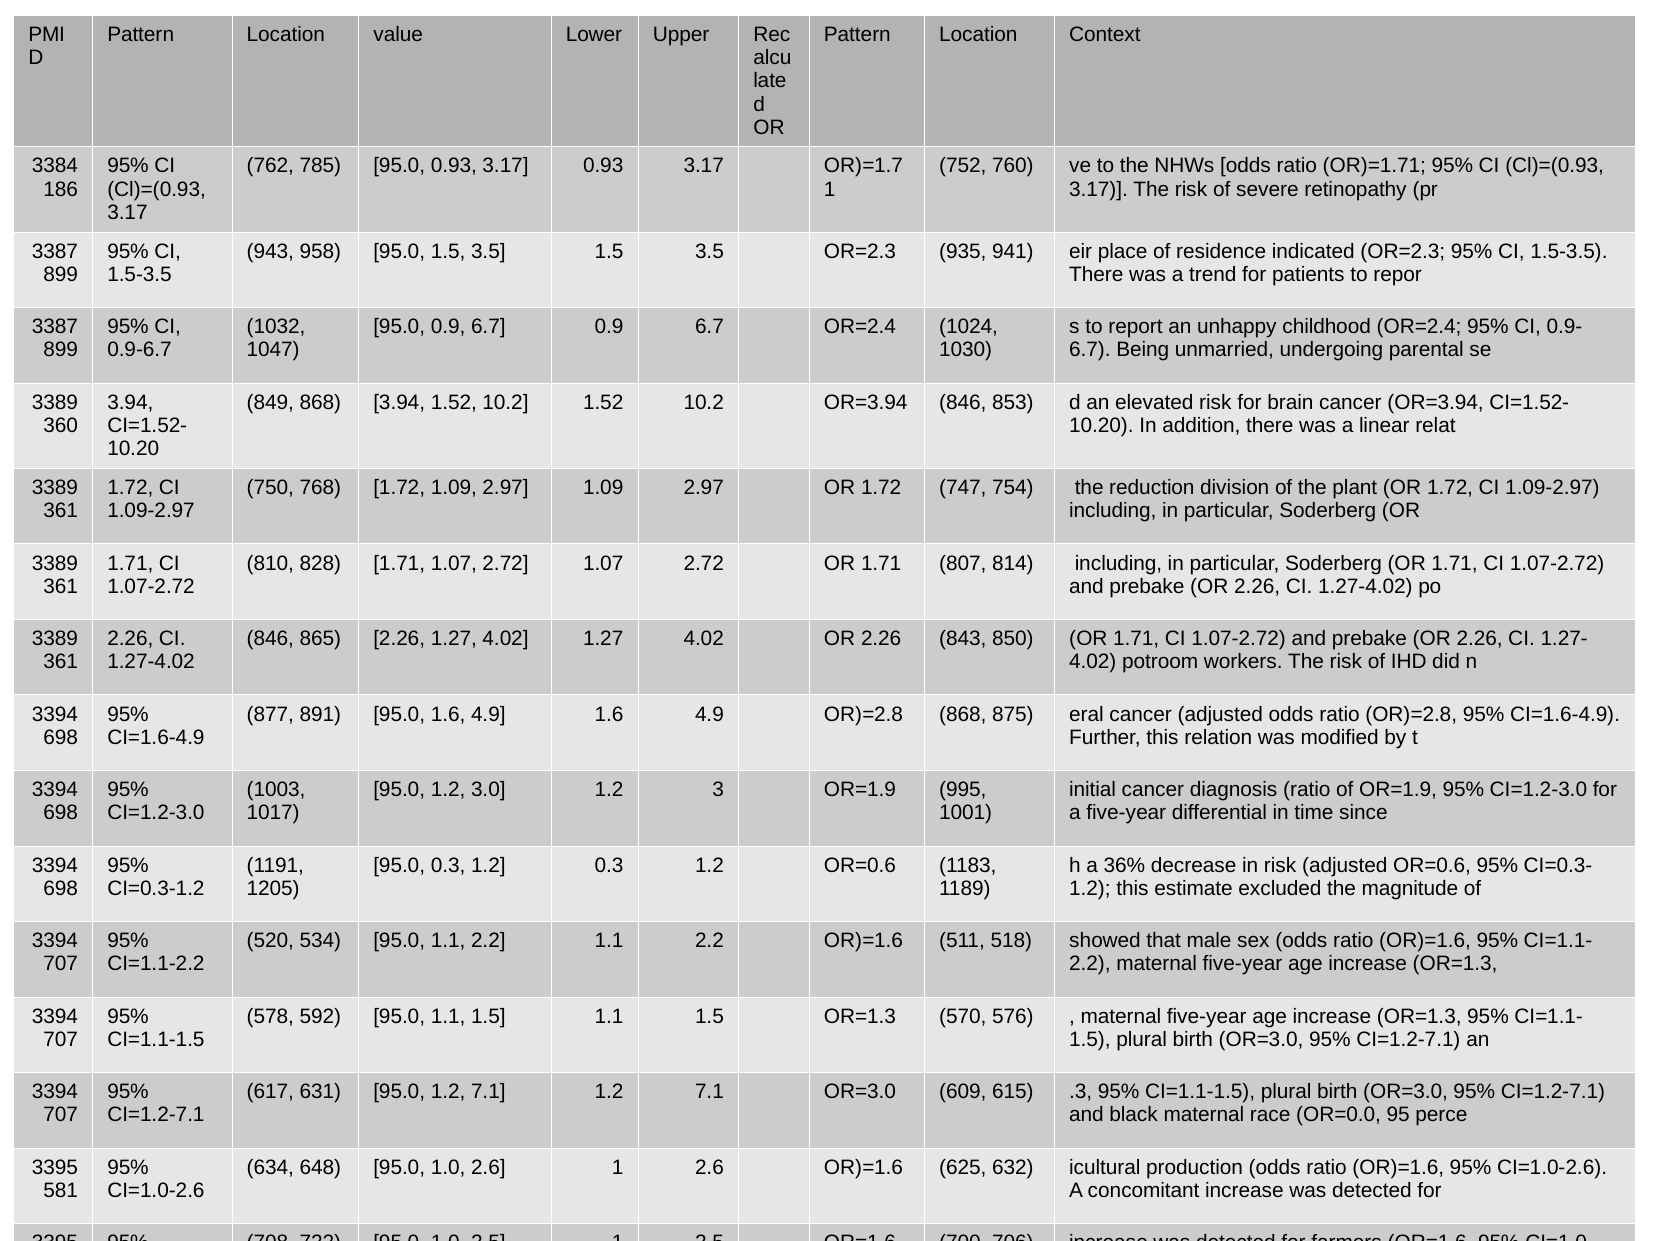

| PMID | Pattern | Location | value | Lower | Upper | Recalculated OR | Pattern | Location | Context |
| --- | --- | --- | --- | --- | --- | --- | --- | --- | --- |
| 3384186 | 95% CI (Cl)=(0.93, 3.17 | (762, 785) | [95.0, 0.93, 3.17] | 0.93 | 3.17 | | OR)=1.71 | (752, 760) | ve to the NHWs [odds ratio (OR)=1.71; 95% CI (Cl)=(0.93, 3.17)]. The risk of severe retinopathy (pr |
| 3387899 | 95% CI, 1.5-3.5 | (943, 958) | [95.0, 1.5, 3.5] | 1.5 | 3.5 | | OR=2.3 | (935, 941) | eir place of residence indicated (OR=2.3; 95% CI, 1.5-3.5). There was a trend for patients to repor |
| 3387899 | 95% CI, 0.9-6.7 | (1032, 1047) | [95.0, 0.9, 6.7] | 0.9 | 6.7 | | OR=2.4 | (1024, 1030) | s to report an unhappy childhood (OR=2.4; 95% CI, 0.9-6.7). Being unmarried, undergoing parental se |
| 3389360 | 3.94, CI=1.52-10.20 | (849, 868) | [3.94, 1.52, 10.2] | 1.52 | 10.2 | | OR=3.94 | (846, 853) | d an elevated risk for brain cancer (OR=3.94, CI=1.52-10.20). In addition, there was a linear relat |
| 3389361 | 1.72, CI 1.09-2.97 | (750, 768) | [1.72, 1.09, 2.97] | 1.09 | 2.97 | | OR 1.72 | (747, 754) | the reduction division of the plant (OR 1.72, CI 1.09-2.97) including, in particular, Soderberg (OR |
| 3389361 | 1.71, CI 1.07-2.72 | (810, 828) | [1.71, 1.07, 2.72] | 1.07 | 2.72 | | OR 1.71 | (807, 814) | including, in particular, Soderberg (OR 1.71, CI 1.07-2.72) and prebake (OR 2.26, CI. 1.27-4.02) po |
| 3389361 | 2.26, CI. 1.27-4.02 | (846, 865) | [2.26, 1.27, 4.02] | 1.27 | 4.02 | | OR 2.26 | (843, 850) | (OR 1.71, CI 1.07-2.72) and prebake (OR 2.26, CI. 1.27-4.02) potroom workers. The risk of IHD did n |
| 3394698 | 95% CI=1.6-4.9 | (877, 891) | [95.0, 1.6, 4.9] | 1.6 | 4.9 | | OR)=2.8 | (868, 875) | eral cancer (adjusted odds ratio (OR)=2.8, 95% CI=1.6-4.9). Further, this relation was modified by t |
| 3394698 | 95% CI=1.2-3.0 | (1003, 1017) | [95.0, 1.2, 3.0] | 1.2 | 3 | | OR=1.9 | (995, 1001) | initial cancer diagnosis (ratio of OR=1.9, 95% CI=1.2-3.0 for a five-year differential in time since |
| 3394698 | 95% CI=0.3-1.2 | (1191, 1205) | [95.0, 0.3, 1.2] | 0.3 | 1.2 | | OR=0.6 | (1183, 1189) | h a 36% decrease in risk (adjusted OR=0.6, 95% CI=0.3-1.2); this estimate excluded the magnitude of |
| 3394707 | 95% CI=1.1-2.2 | (520, 534) | [95.0, 1.1, 2.2] | 1.1 | 2.2 | | OR)=1.6 | (511, 518) | showed that male sex (odds ratio (OR)=1.6, 95% CI=1.1-2.2), maternal five-year age increase (OR=1.3, |
| 3394707 | 95% CI=1.1-1.5 | (578, 592) | [95.0, 1.1, 1.5] | 1.1 | 1.5 | | OR=1.3 | (570, 576) | , maternal five-year age increase (OR=1.3, 95% CI=1.1-1.5), plural birth (OR=3.0, 95% CI=1.2-7.1) an |
| 3394707 | 95% CI=1.2-7.1 | (617, 631) | [95.0, 1.2, 7.1] | 1.2 | 7.1 | | OR=3.0 | (609, 615) | .3, 95% CI=1.1-1.5), plural birth (OR=3.0, 95% CI=1.2-7.1) and black maternal race (OR=0.0, 95 perce |
| 3395581 | 95% CI=1.0-2.6 | (634, 648) | [95.0, 1.0, 2.6] | 1 | 2.6 | | OR)=1.6 | (625, 632) | icultural production (odds ratio (OR)=1.6, 95% CI=1.0-2.6). A concomitant increase was detected for |
| 3395581 | 95% CI=1.0-2.5 | (708, 722) | [95.0, 1.0, 2.5] | 1 | 2.5 | | OR=1.6 | (700, 706) | increase was detected for farmers (OR=1.6, 95% CI=1.0-2.5) when 35 major occupational titles were ex |
| 21358884 | 95% CI 11.2 to 161.7 | (1435, 1455) | [95.0, 11.2, 161.7] | 11.2 | 161.7 | | OR 36.9 | (1426, 1433) | atment group (four of 43 [9%]; OR 36.9; 95% CI 11.2 to 161.7; P<0.000001). The mean observed duratio |
| 21358884 | 95% CI 0.18 to 0.78 | (1942, 1961) | [95.0, 0.18, 0.78] | 0.18 | 0.78 | | OR 0.38 | (1933, 1940) | 9 [18%] versus 37 of 98 [38%]; OR 0.38; 95% CI 0.18 to 0.78; P=0.003). The present study supports r |
| 21358962 | 95% CI, 1.18 to 3.16 | (1207, 1227) | [95.0, 1.18, 3.16] | 1.18 | 3.16 | | OR, 1.94 | (1197, 1205) | 0 or fewer years in practice (OR, 1.94; 95% CI, 1.18 to 3.16), and practices with university affilia |
| 21358962 | 95% CI, 1.44 to 3.37 | (1284, 1304) | [95.0, 1.44, 3.37] | 1.44 | 3.37 | | OR, 2.20 | (1274, 1282) | with university affiliations (OR, 2.20; 95% CI, 1.44 to 3.37). Physicians with fewer than 25% of the |
| 21358962 | 95% CI, 0.25 to 0.92 | (1396, 1416) | [95.0, 0.25, 0.92] | 0.25 | 0.92 | | OR, 0.48 | (1386, 1394) | diagnosed with breast cancer (OR, 0.48; 95% CI, 0.25 to 0.92) and practices with fewer than three ph |
#